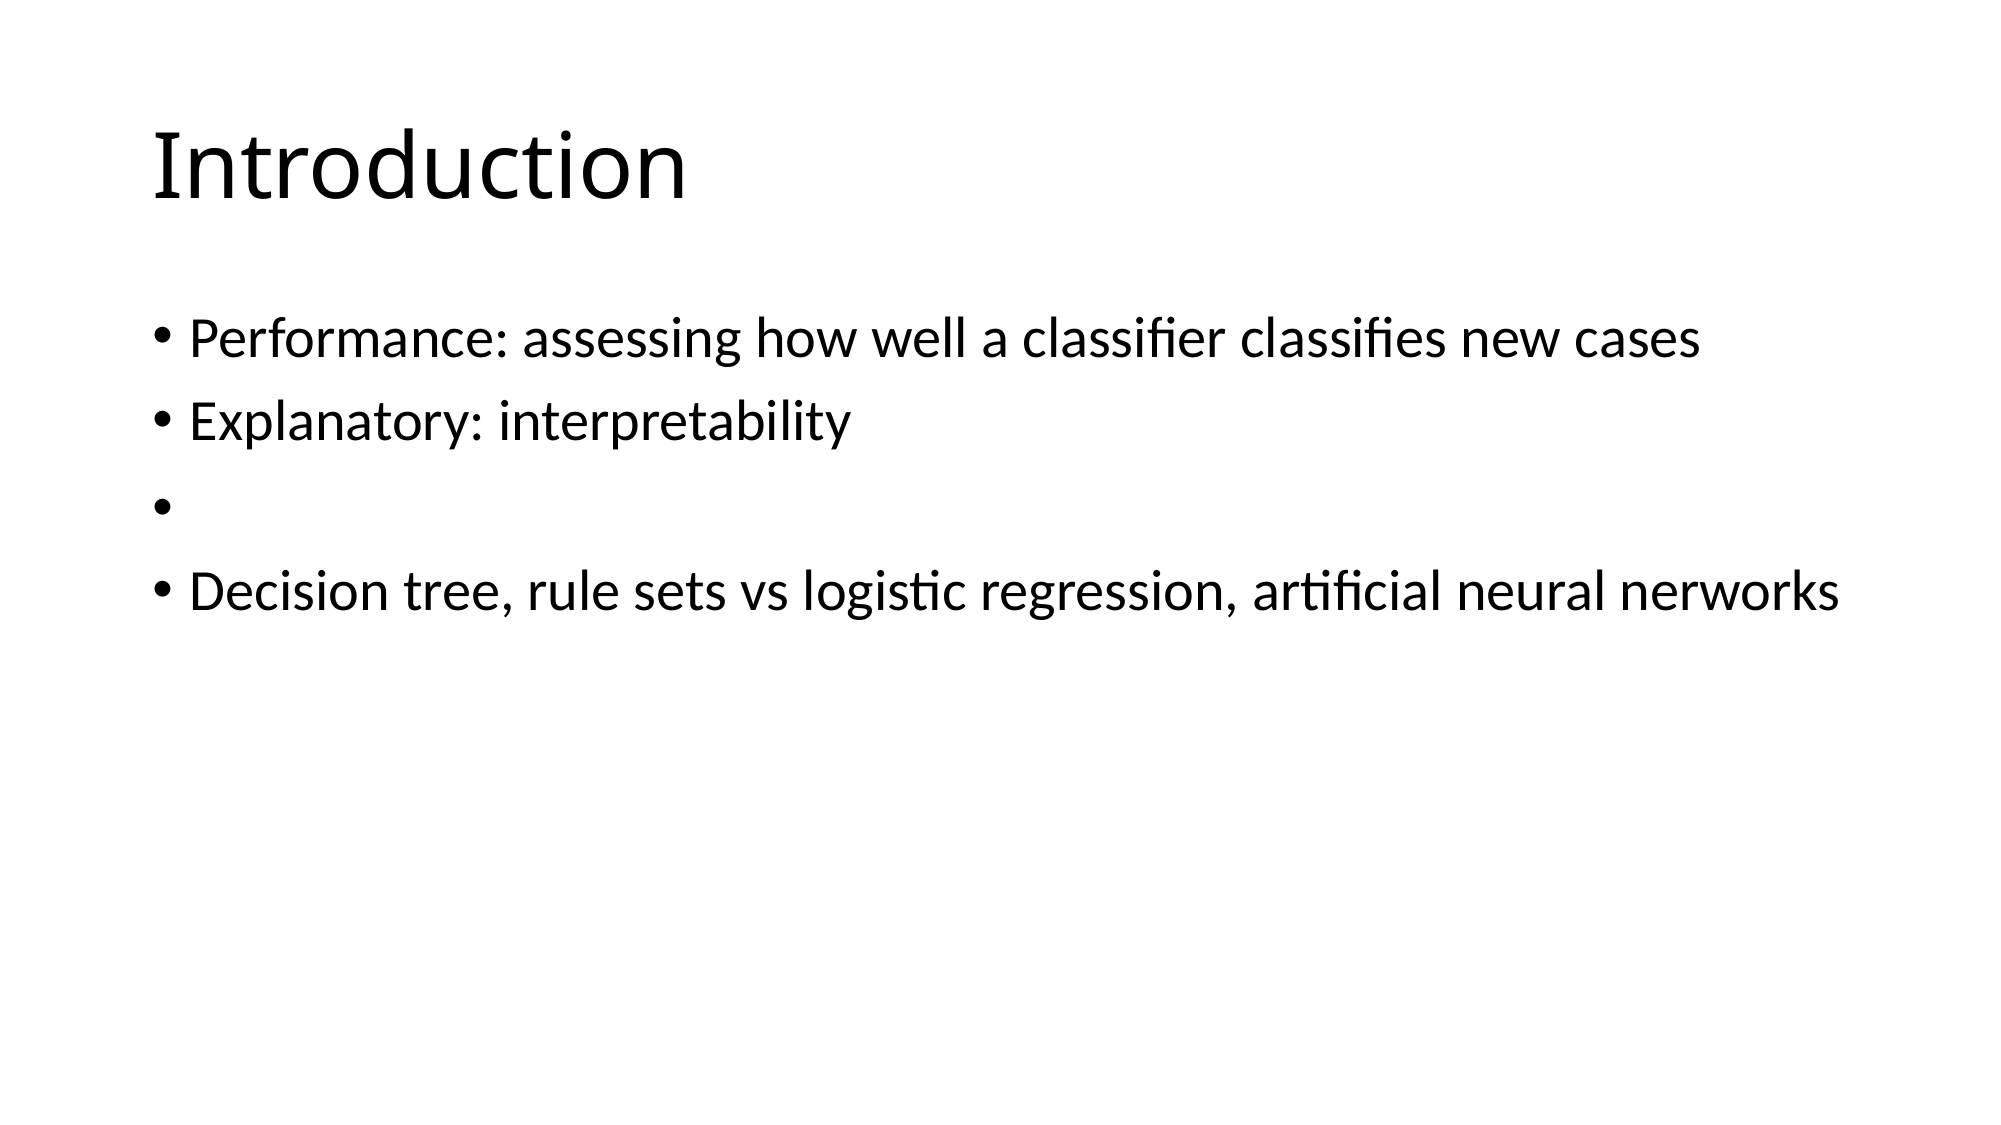

# Introduction
Performance: assessing how well a classifier classifies new cases
Explanatory: interpretability
Decision tree, rule sets vs logistic regression, artificial neural nerworks